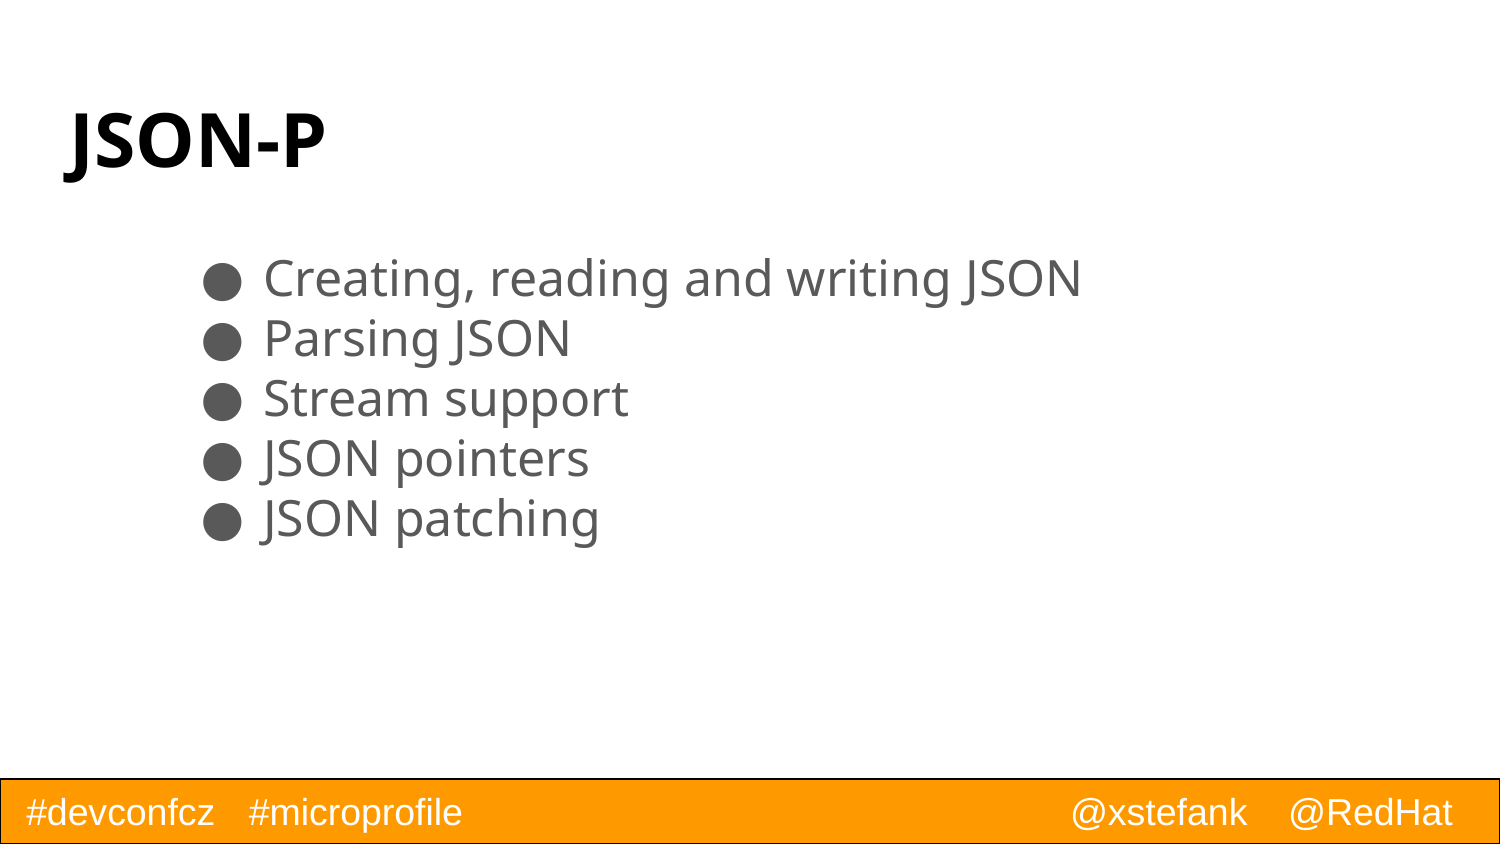

# JSON-P
Creating, reading and writing JSON
Parsing JSON
Stream support
JSON pointers
JSON patching